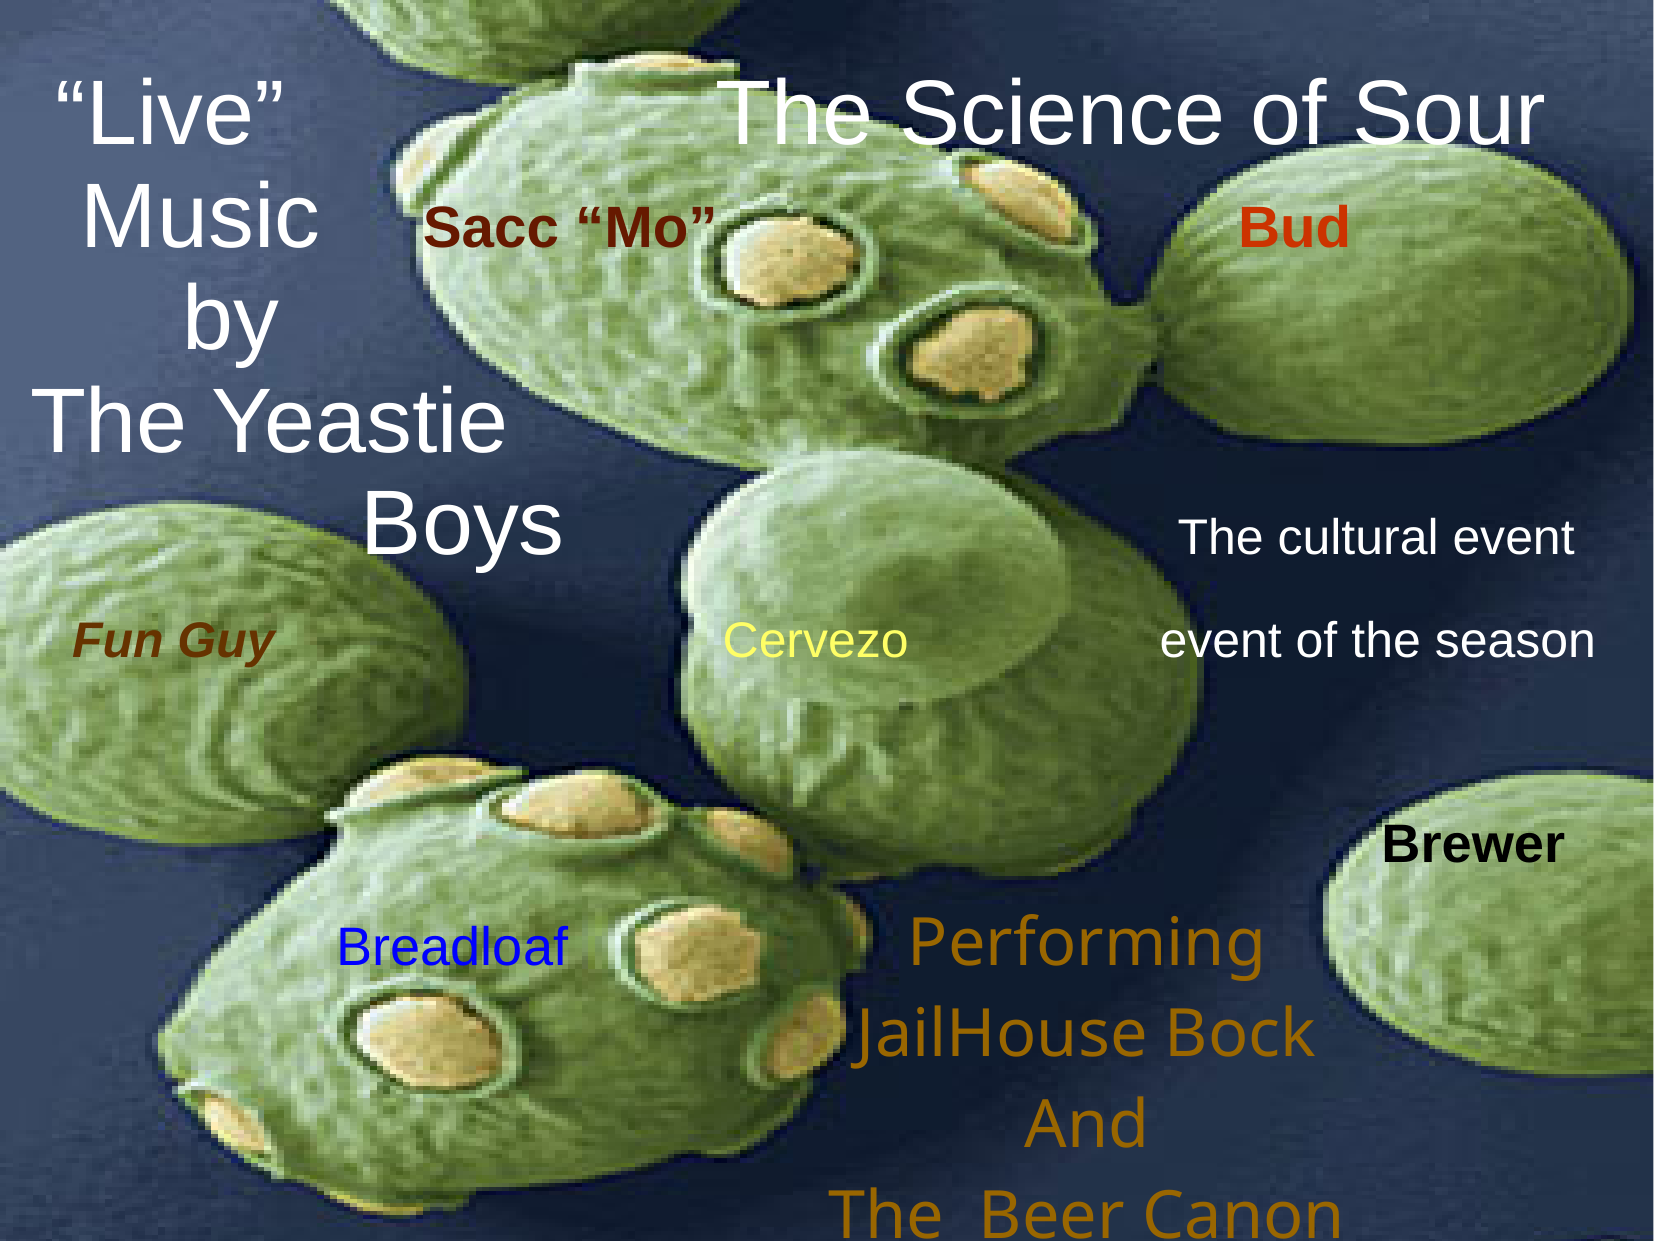

# “Live” The Science of Sour Music Sacc “Mo” Bud by The Yeastie Boys The cultural event Fun Guy Cervezo event of the season Brewer Breadloaf
Performing
JailHouse Bock
And
The Beer Canon